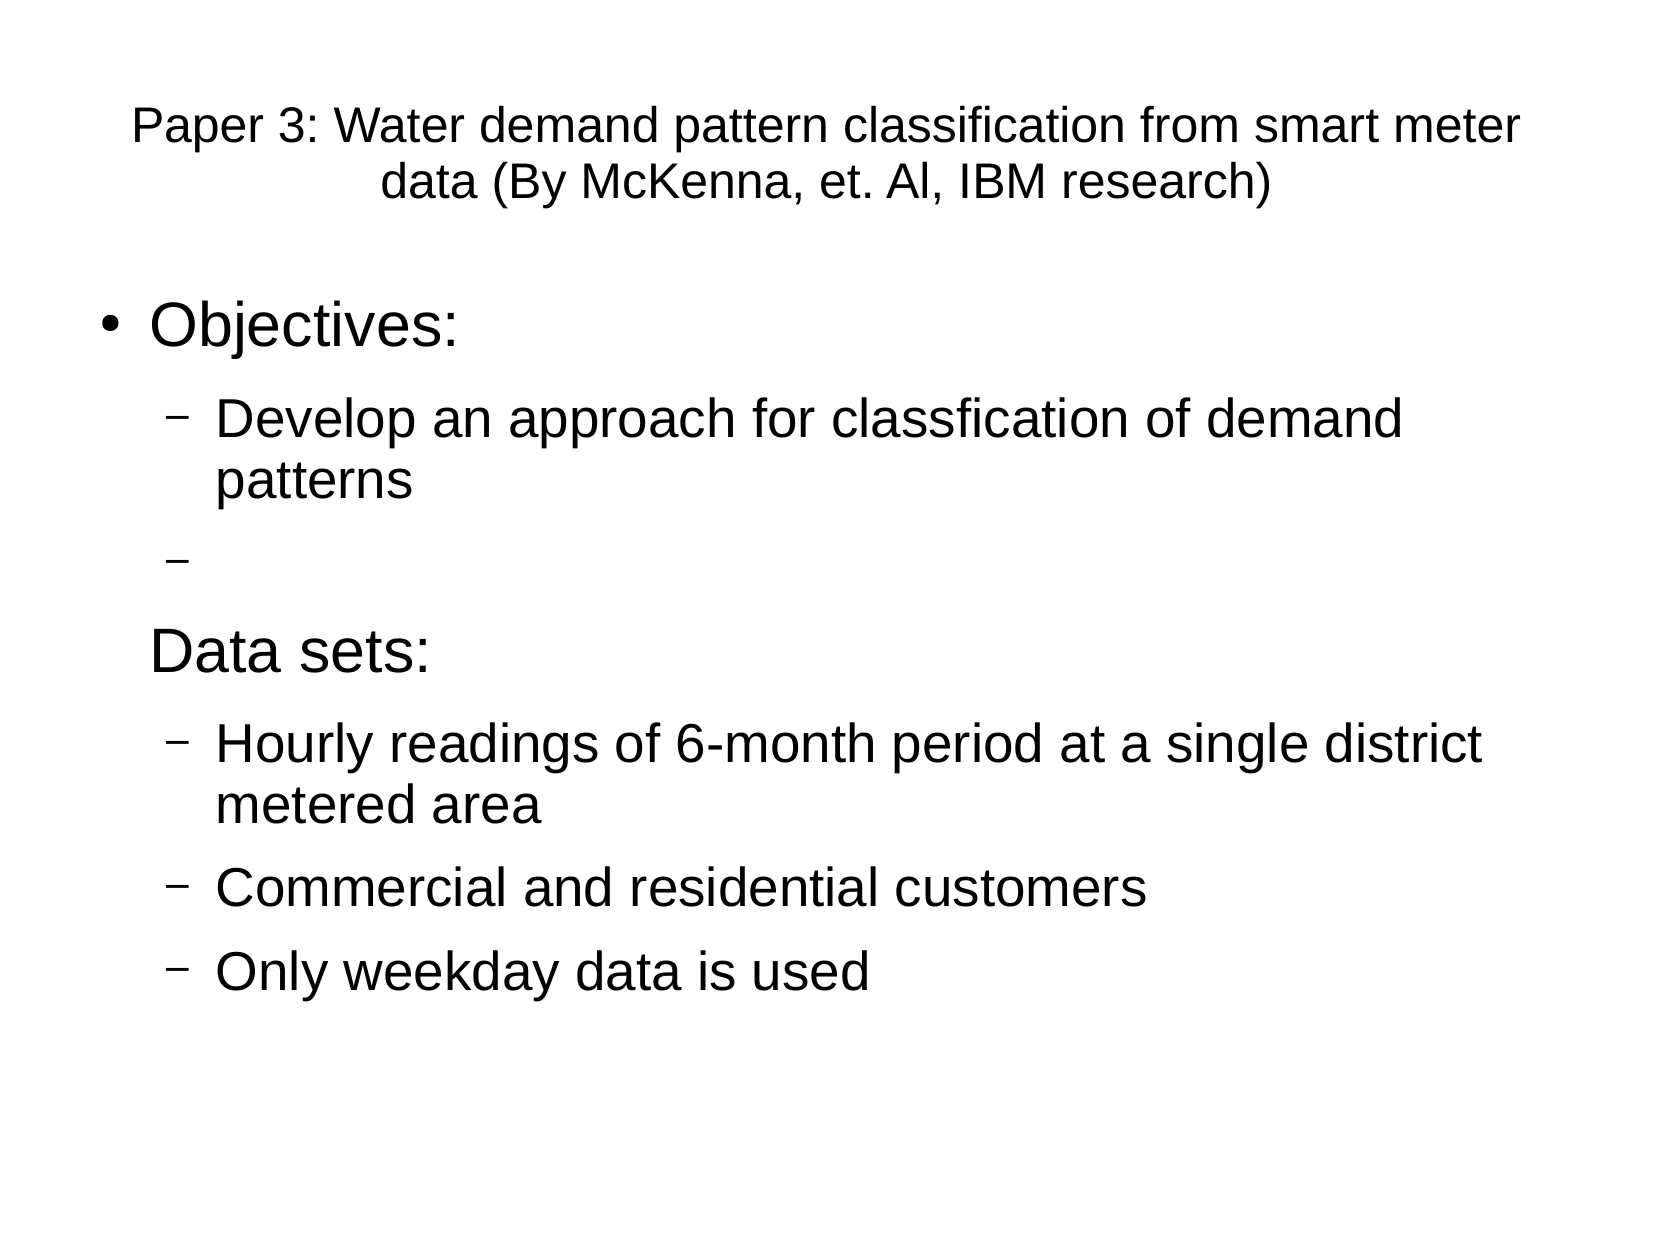

# Paper 3: Water demand pattern classification from smart meter data (By McKenna, et. Al, IBM research)
Objectives:
Develop an approach for classfication of demand patterns
Data sets:
Hourly readings of 6-month period at a single district metered area
Commercial and residential customers
Only weekday data is used